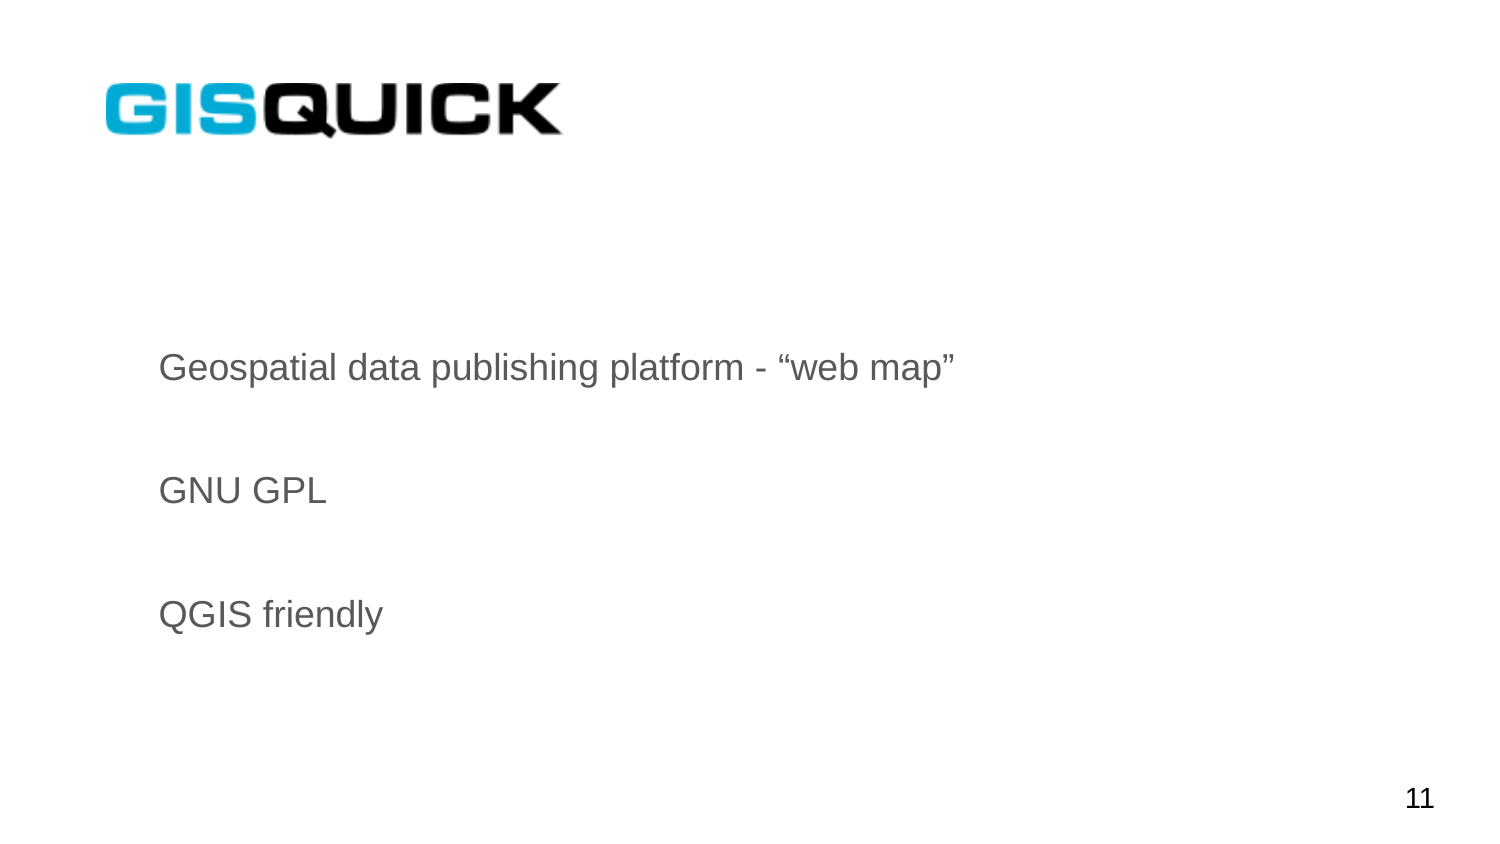

# Geospatial data publishing platform - “web map”
GNU GPL
QGIS friendly